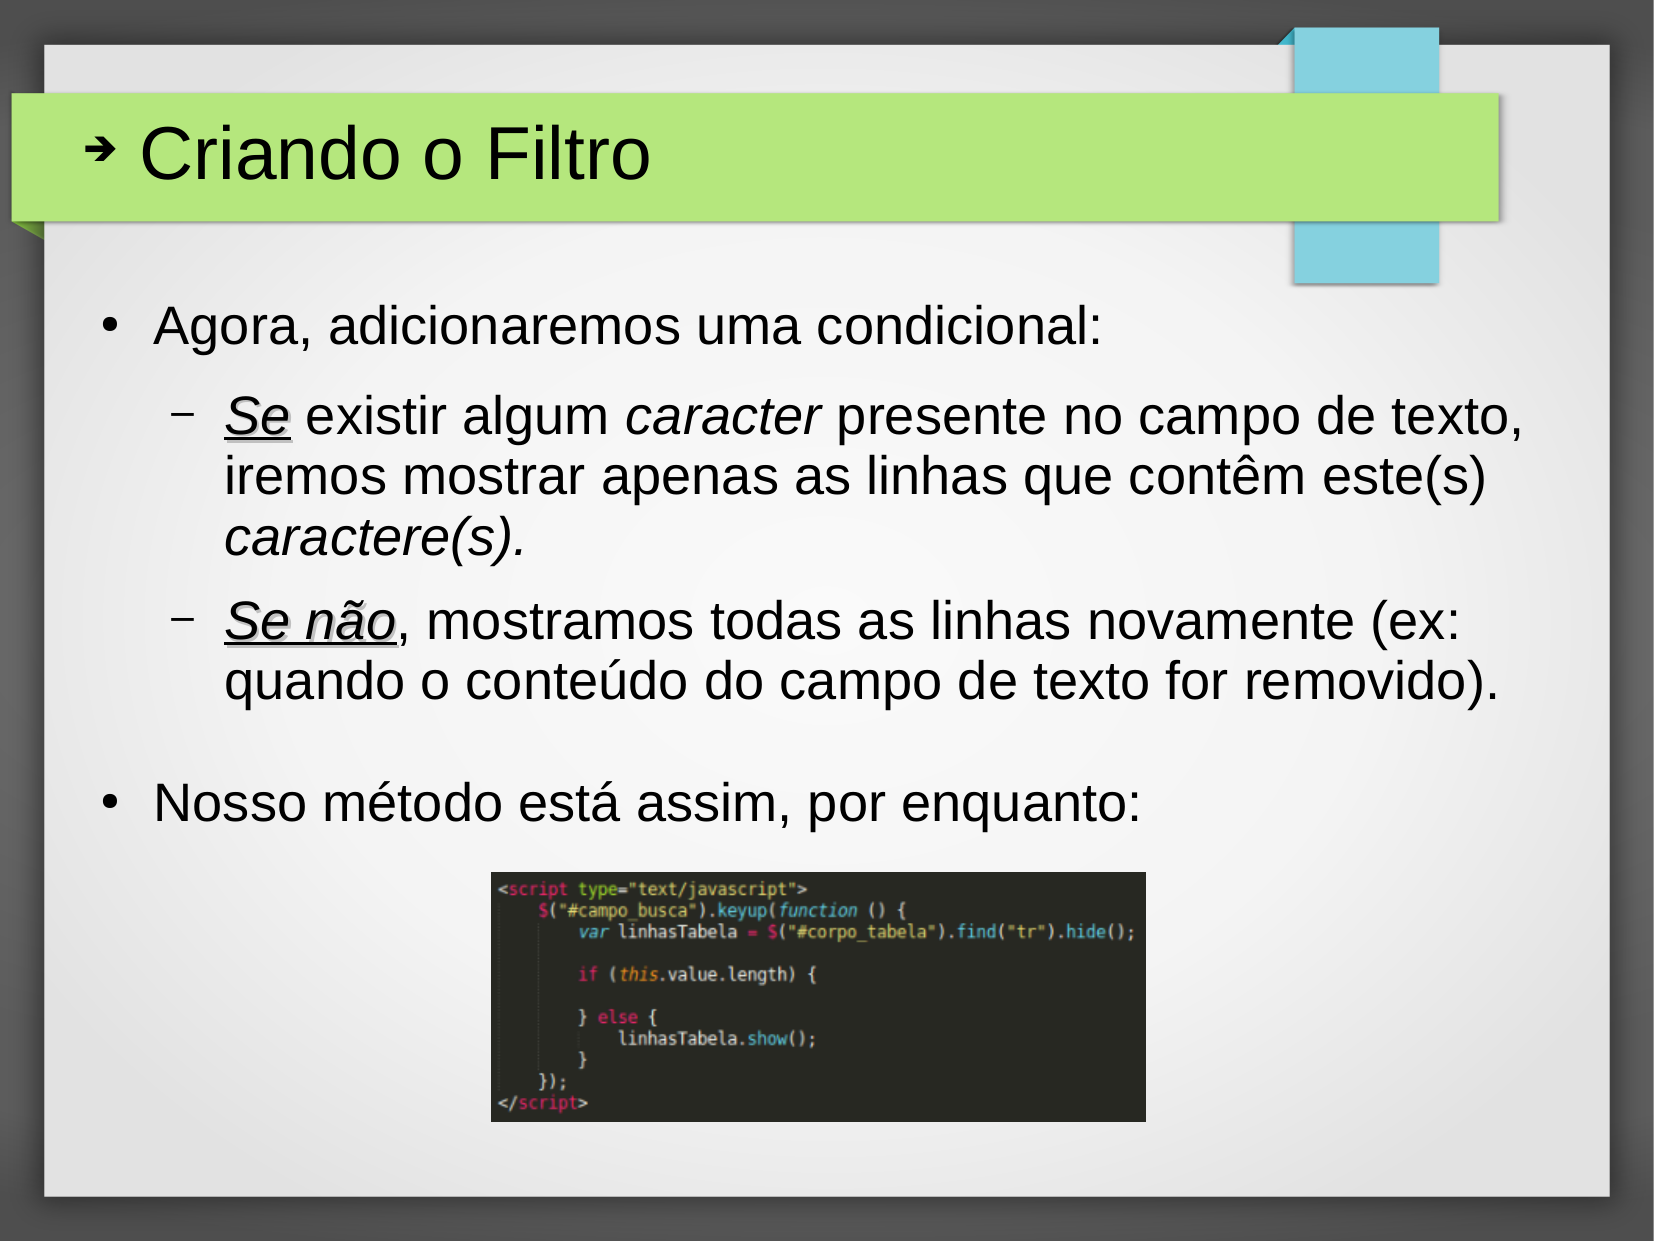

# Criando o Filtro
Agora, adicionaremos uma condicional:
Se existir algum caracter presente no campo de texto, iremos mostrar apenas as linhas que contêm este(s) caractere(s).
Se não, mostramos todas as linhas novamente (ex: quando o conteúdo do campo de texto for removido).
Nosso método está assim, por enquanto: